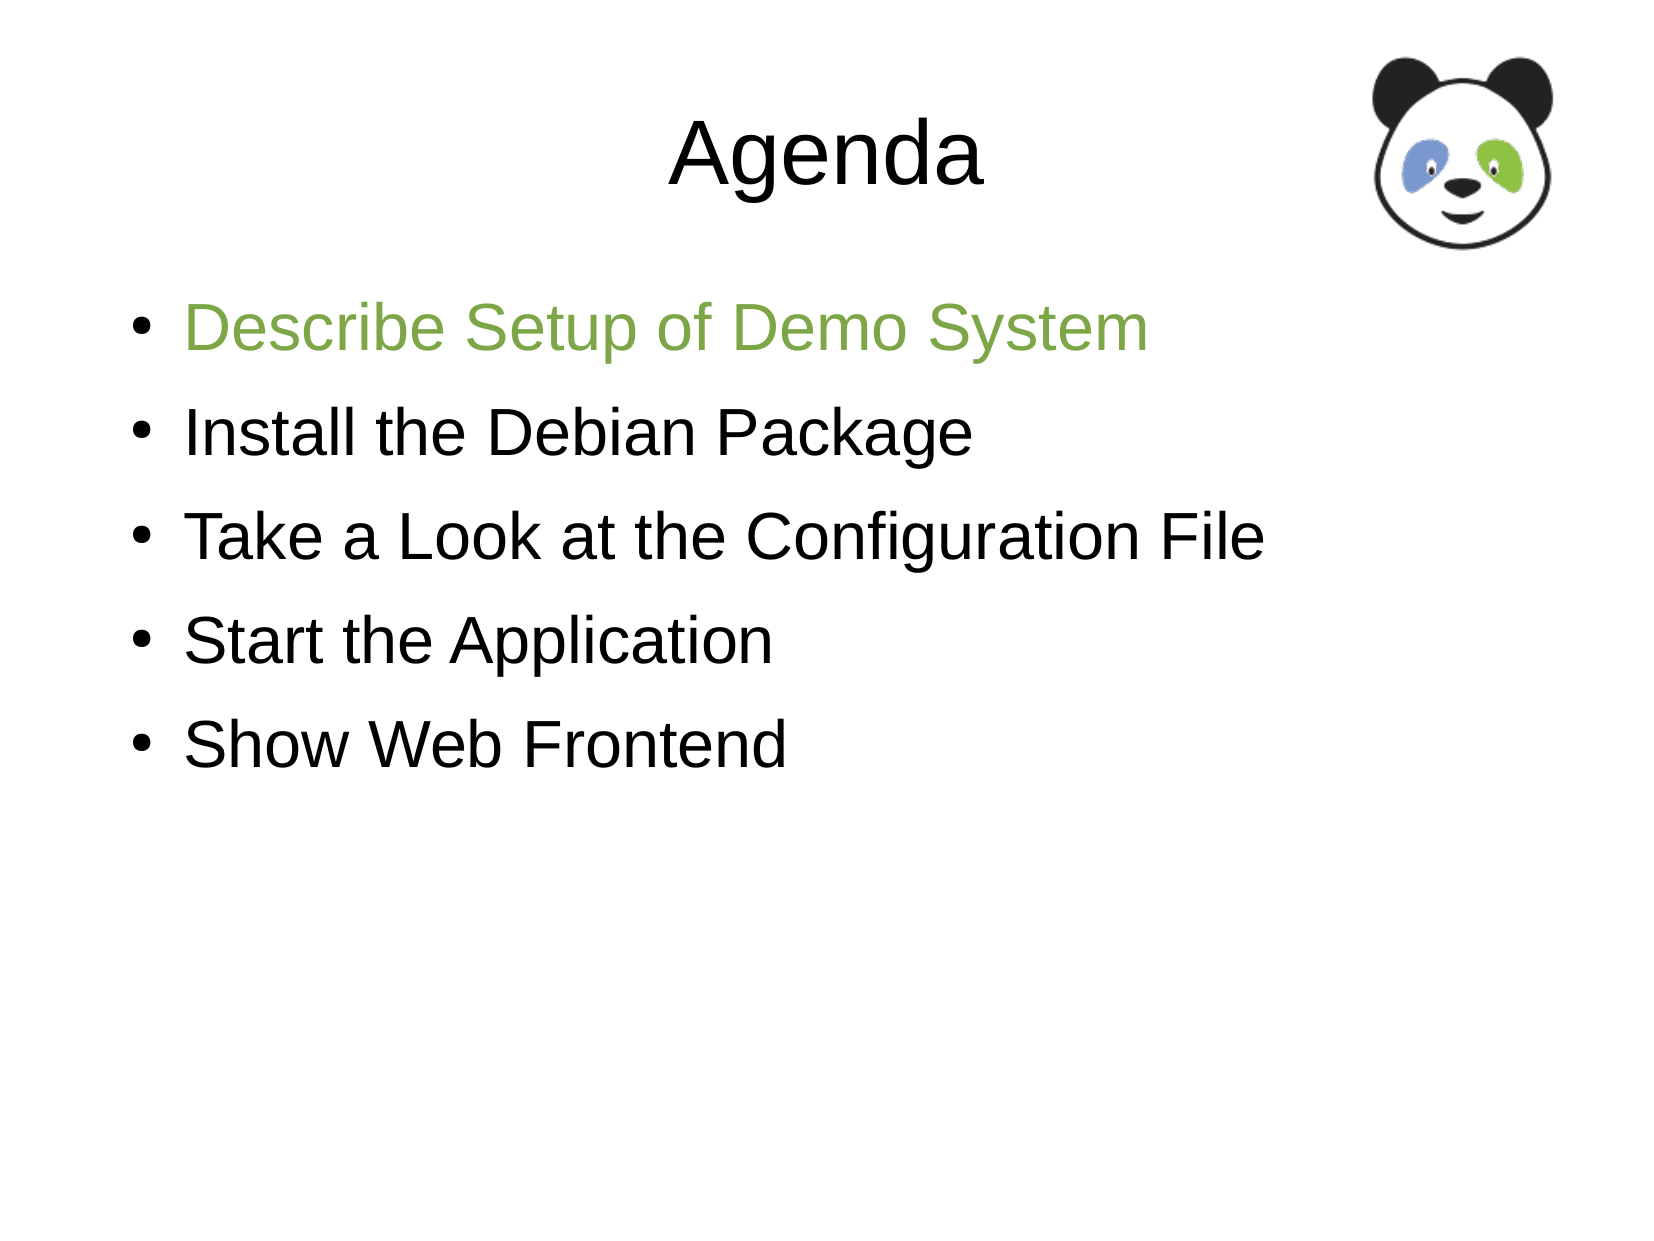

# Agenda
Describe Setup of Demo System
Install the Debian Package
Take a Look at the Configuration File
Start the Application
Show Web Frontend